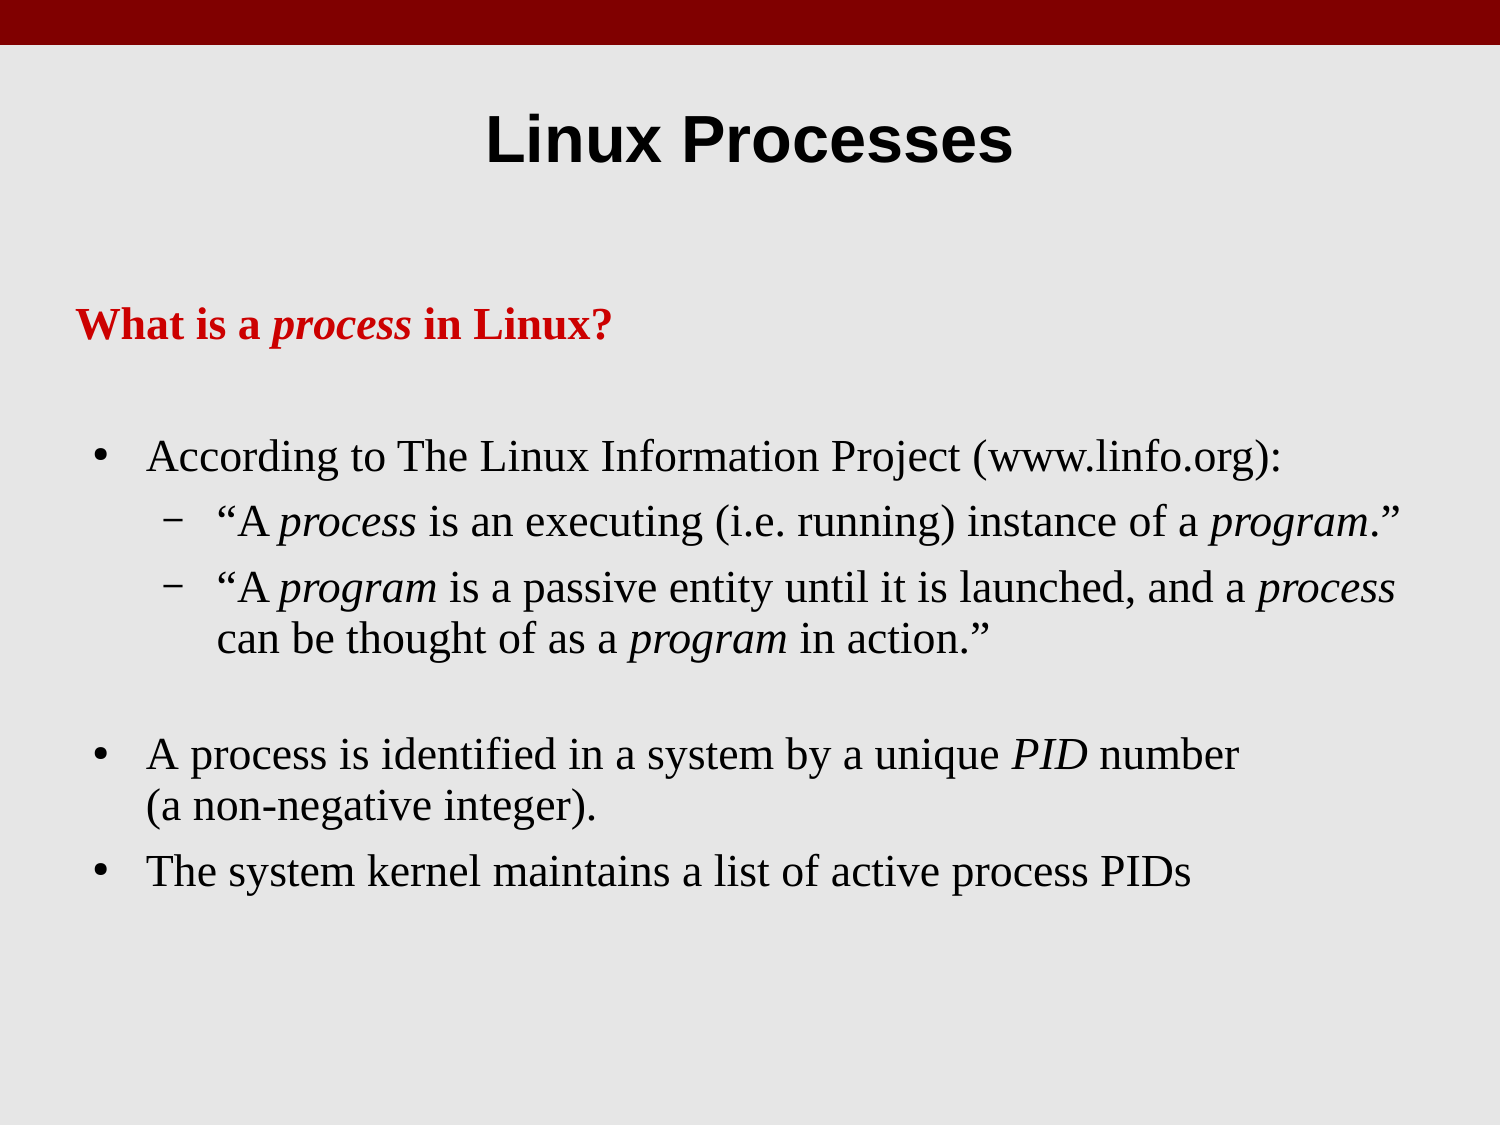

# Linux Processes
What is a process in Linux?
According to The Linux Information Project (www.linfo.org):
“A process is an executing (i.e. running) instance of a program.”
“A program is a passive entity until it is launched, and a process can be thought of as a program in action.”
A process is identified in a system by a unique PID number
(a non-negative integer).
The system kernel maintains a list of active process PIDs